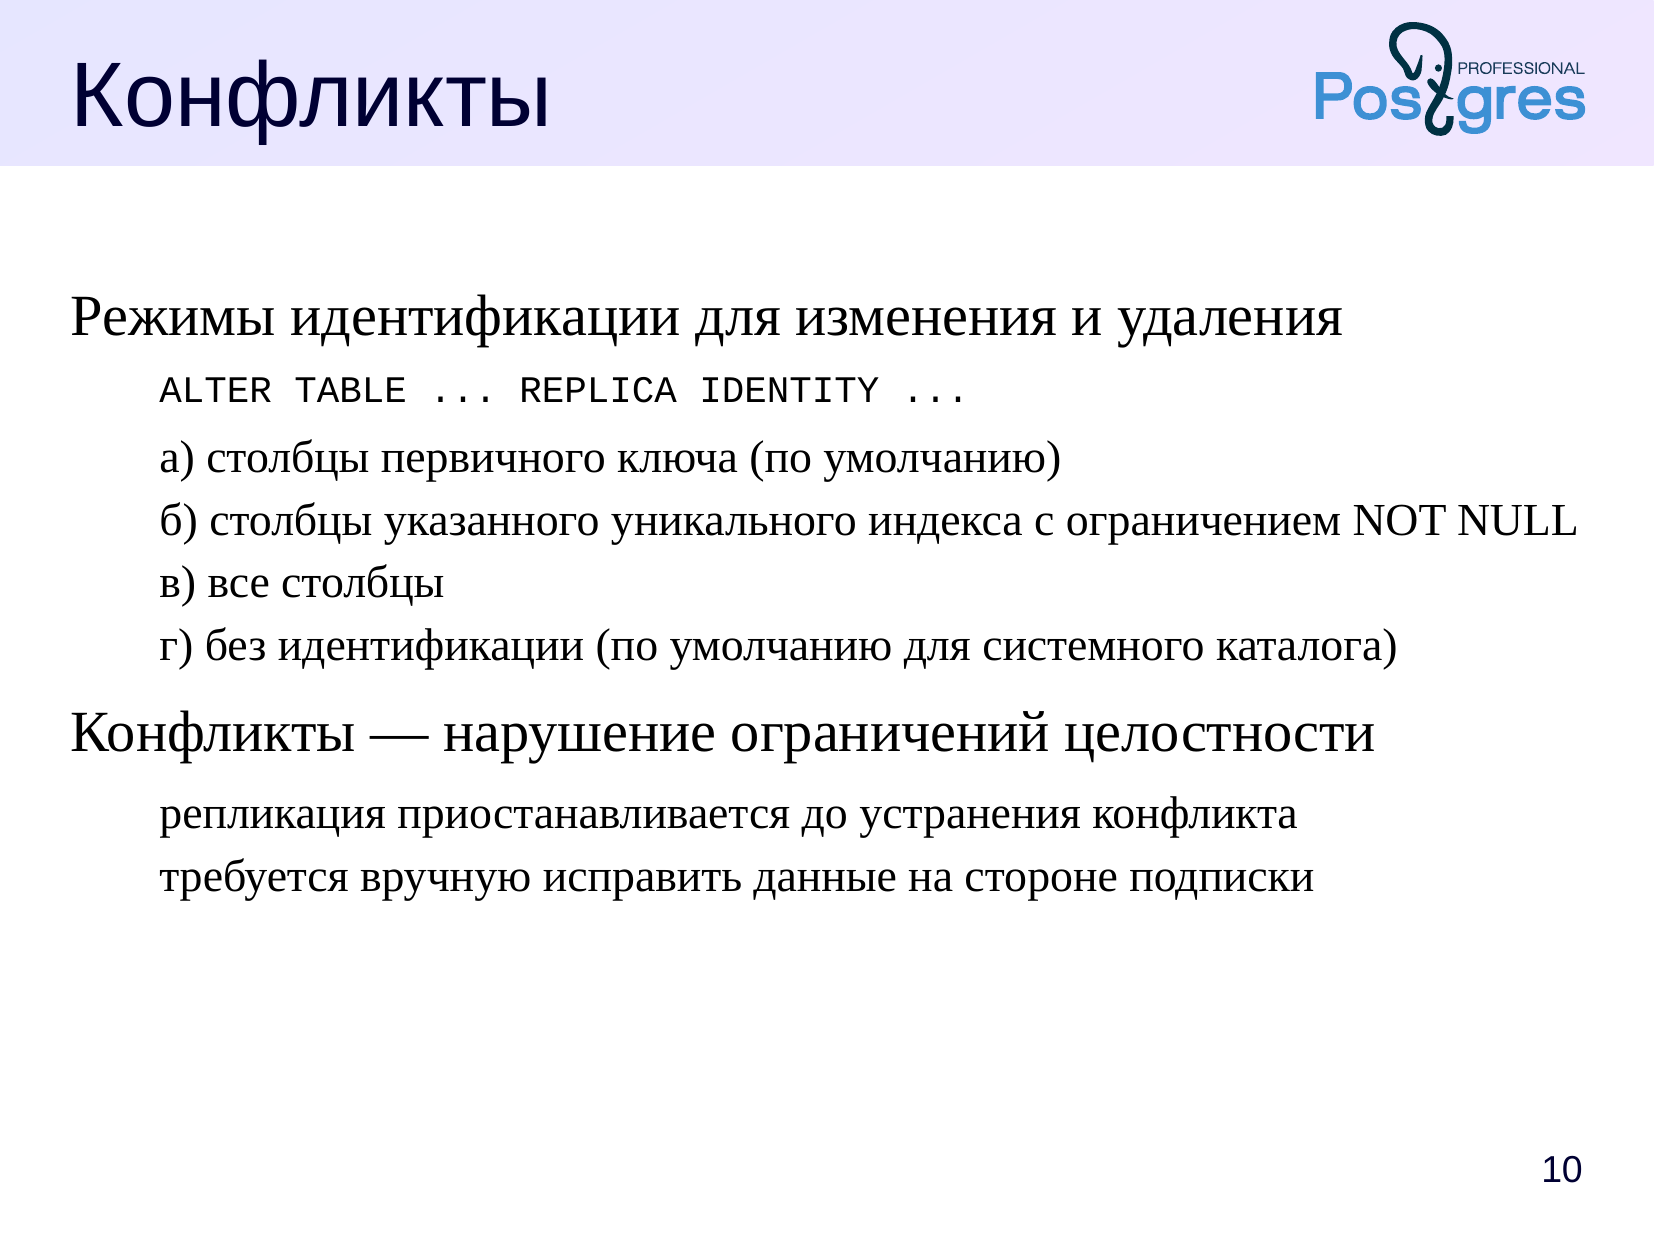

# Конфликты
Режимы идентификации для изменения и удаления
ALTER TABLE ... REPLICA IDENTITY ...
а) столбцы первичного ключа (по умолчанию)
б) столбцы указанного уникального индекса с ограничением NOT NULL
в) все столбцы
г) без идентификации (по умолчанию для системного каталога)
Конфликты — нарушение ограничений целостности
репликация приостанавливается до устранения конфликта
требуется вручную исправить данные на стороне подписки